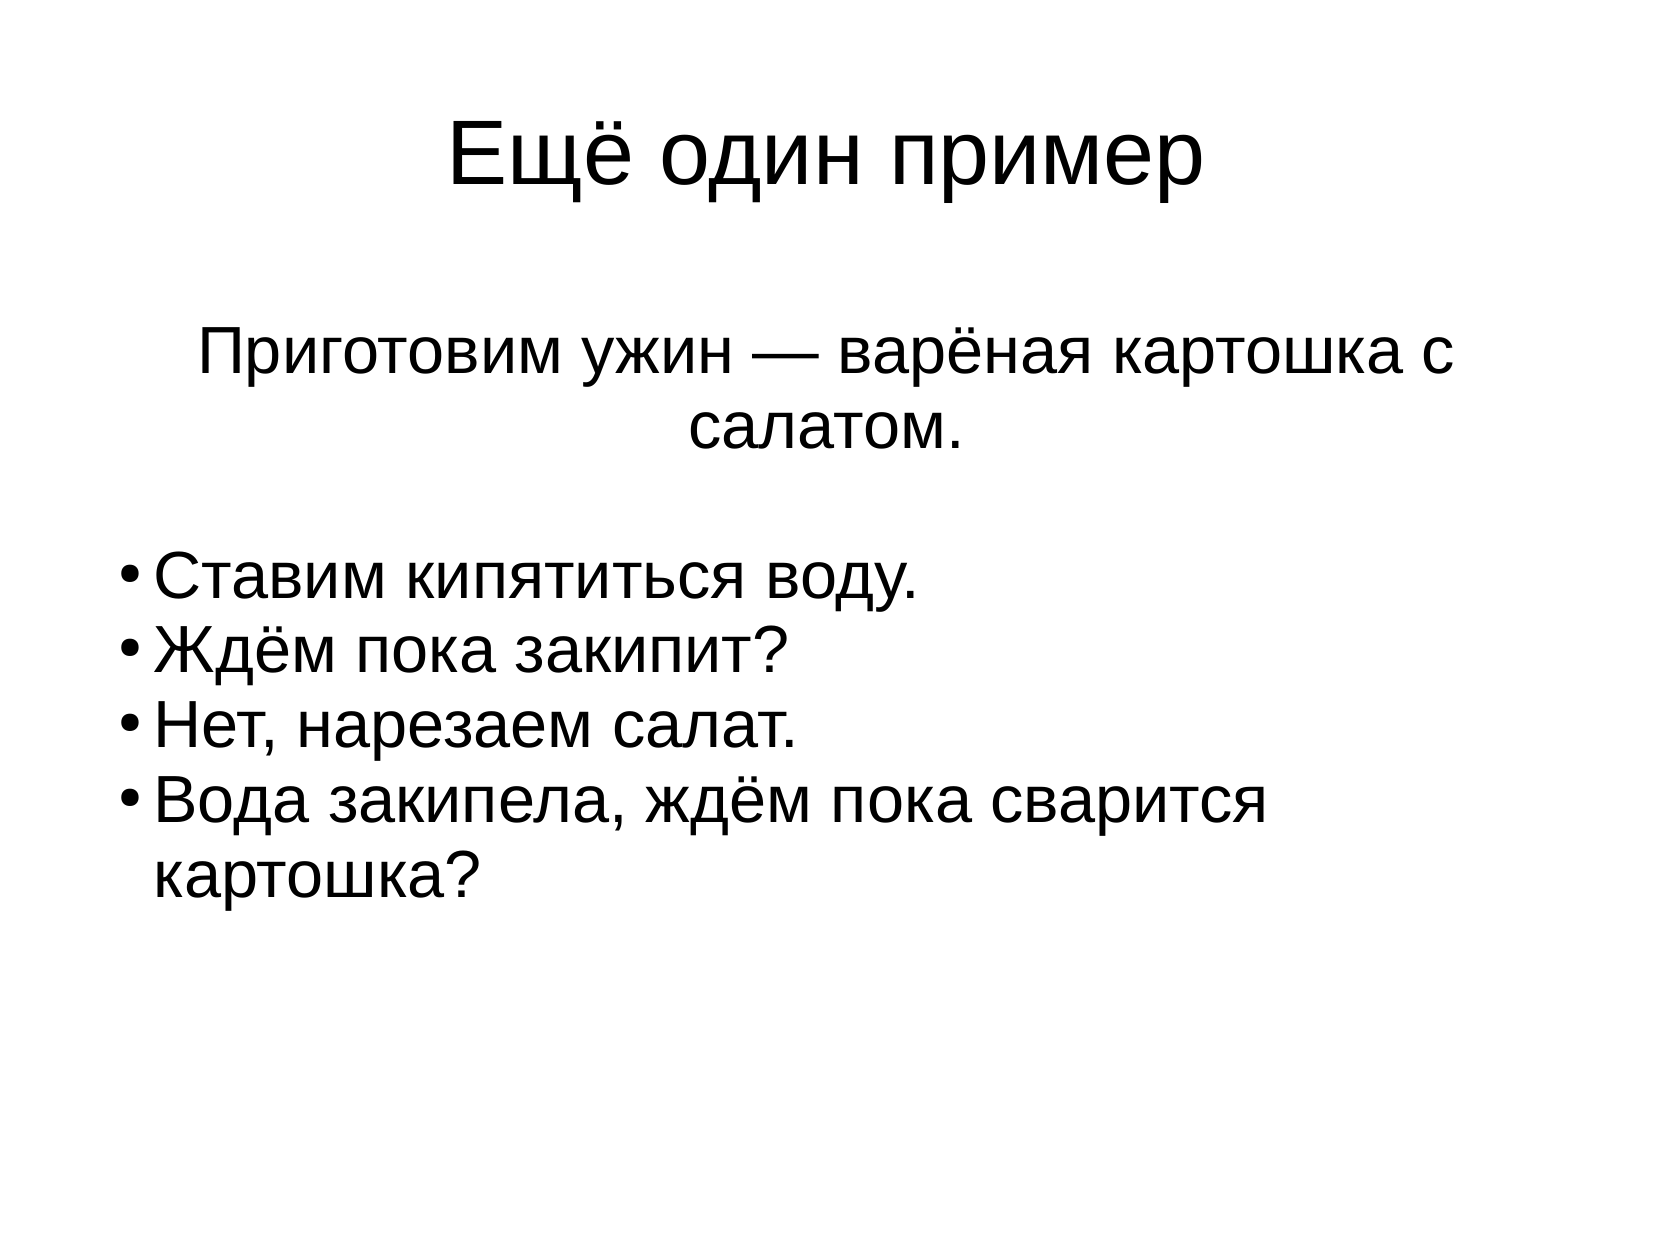

# Ещё один пример
Приготовим ужин — варёная картошка с салатом.
Ставим кипятиться воду.
Ждём пока закипит?
Нет, нарезаем салат.
Вода закипела, ждём пока сварится картошка?